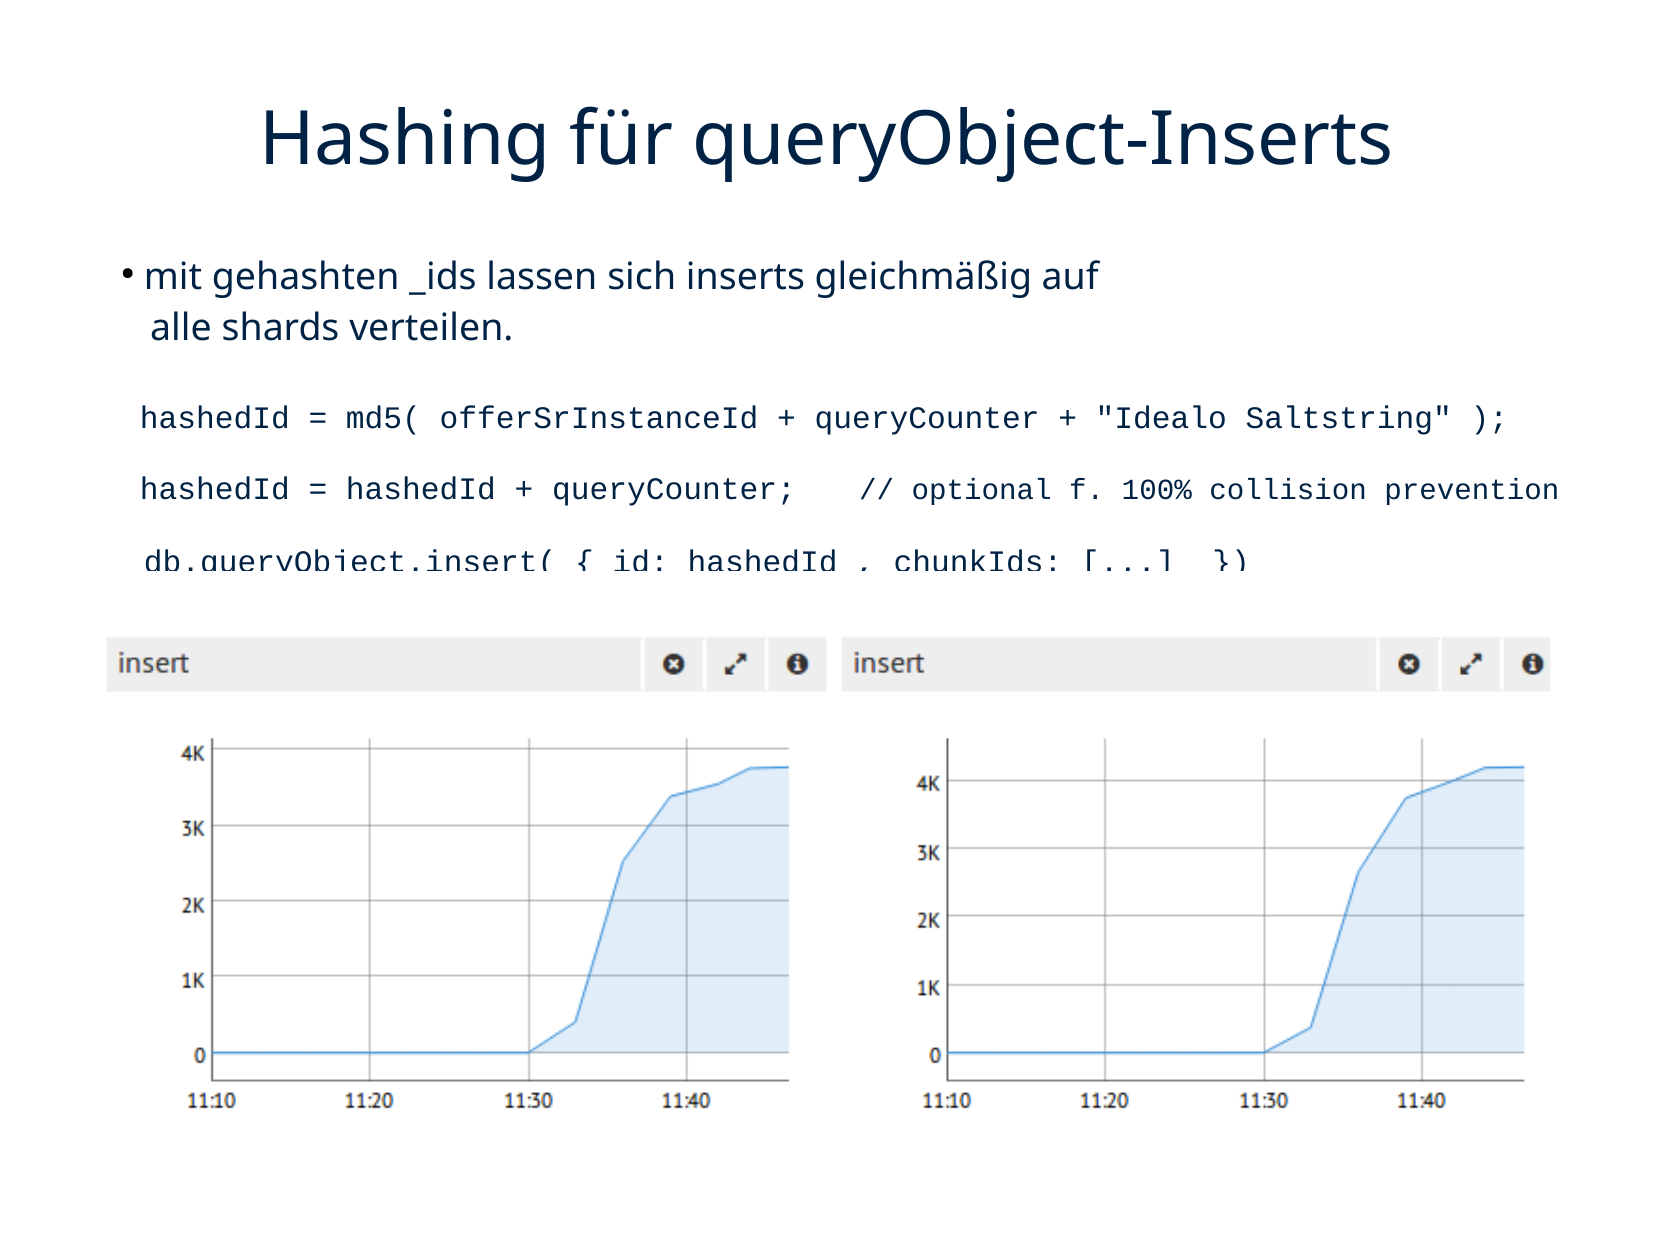

# Hashing für queryObject-Inserts
 mit gehashten _ids lassen sich inserts gleichmäßig auf
 alle shards verteilen.
 hashedId = md5( offerSrInstanceId + queryCounter + "Idealo Saltstring" );
 hashedId = hashedId + queryCounter;	// optional f. 100% collision prevention
 db.queryObject.insert( {_id: hashedId , chunkIds: [...] })